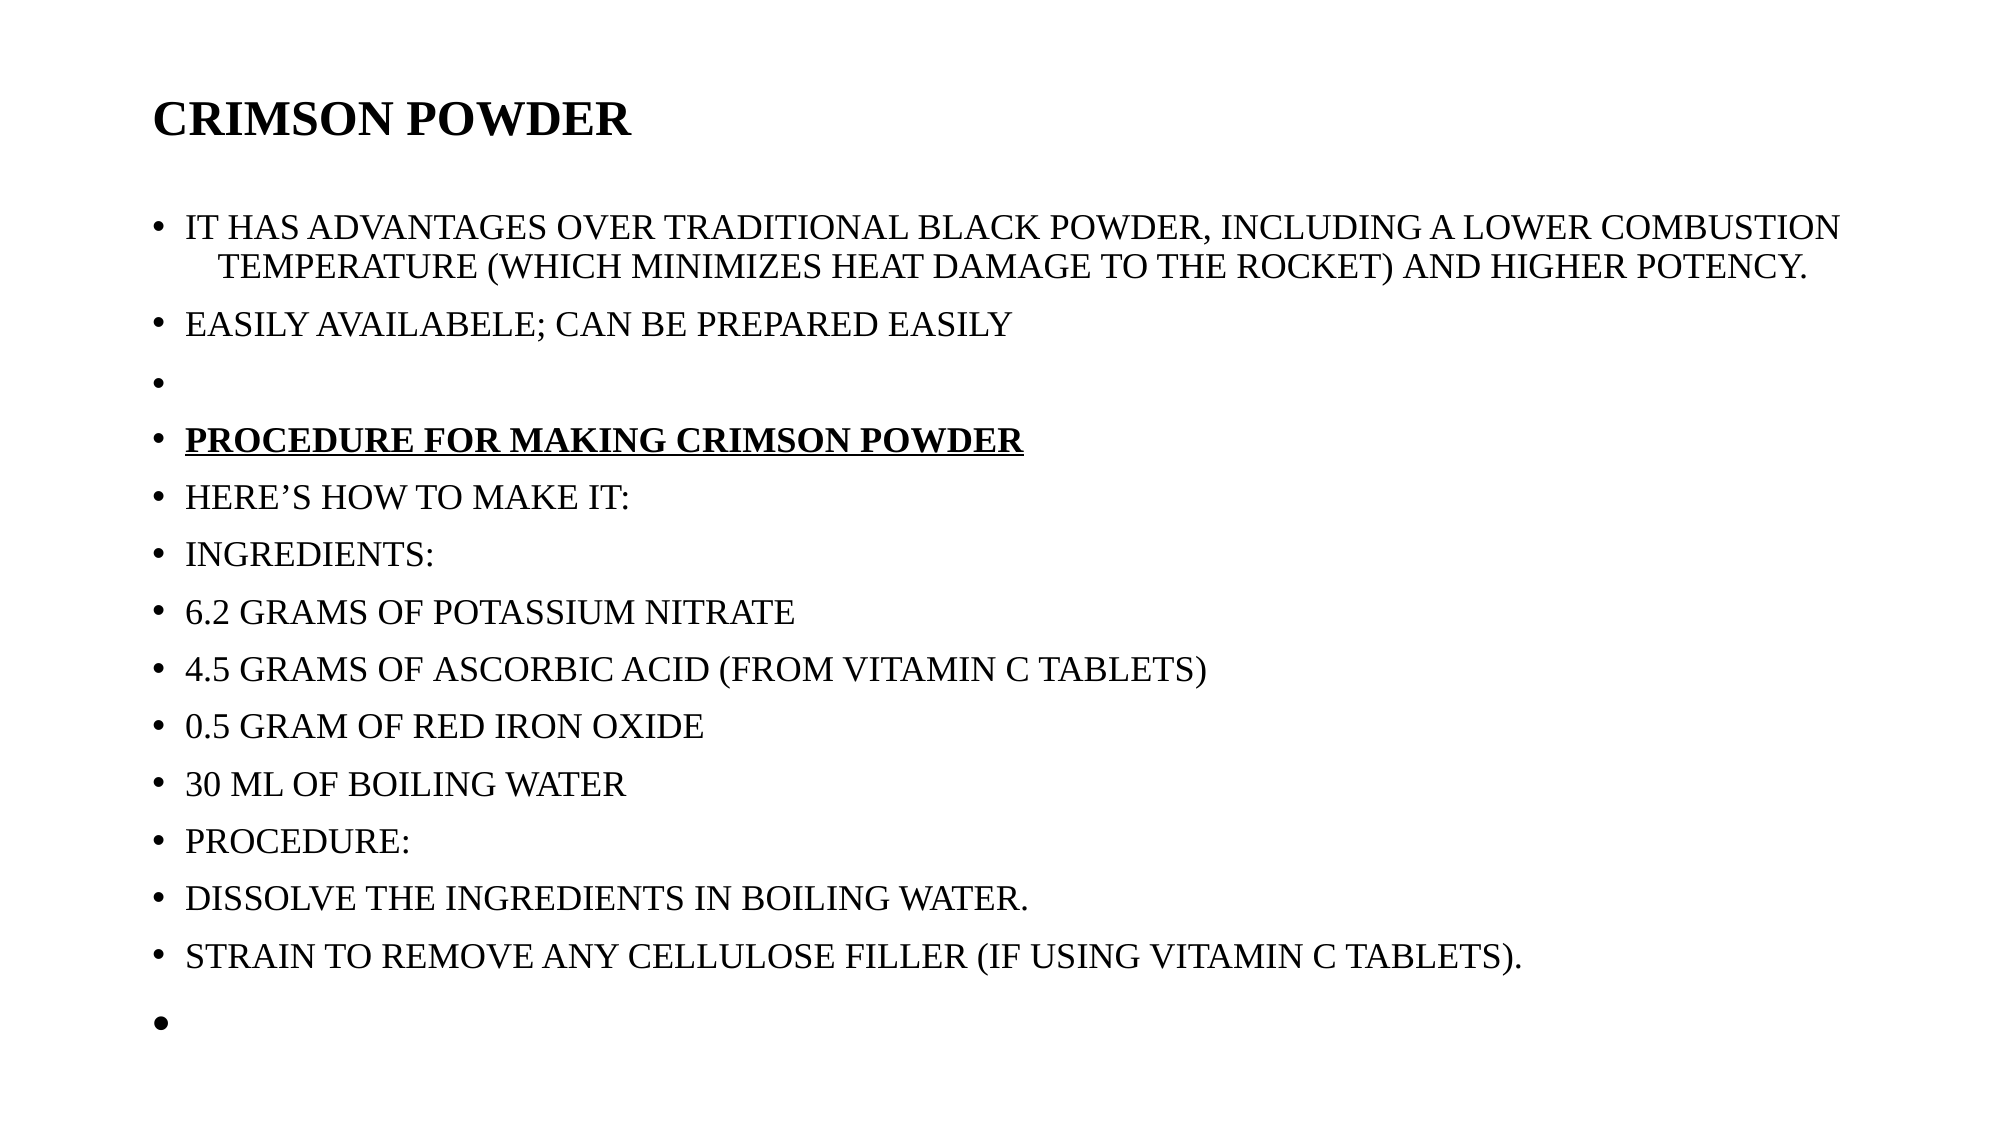

# CRIMSON POWDER
IT HAS ADVANTAGES OVER TRADITIONAL BLACK POWDER, INCLUDING A LOWER COMBUSTION TEMPERATURE (WHICH MINIMIZES HEAT DAMAGE TO THE ROCKET) AND HIGHER POTENCY.
EASILY AVAILABELE; CAN BE PREPARED EASILY
PROCEDURE FOR MAKING CRIMSON POWDER
HERE’S HOW TO MAKE IT:
INGREDIENTS:
6.2 GRAMS OF POTASSIUM NITRATE
4.5 GRAMS OF ASCORBIC ACID (FROM VITAMIN C TABLETS)
0.5 GRAM OF RED IRON OXIDE
30 ML OF BOILING WATER
PROCEDURE:
DISSOLVE THE INGREDIENTS IN BOILING WATER.
STRAIN TO REMOVE ANY CELLULOSE FILLER (IF USING VITAMIN C TABLETS).